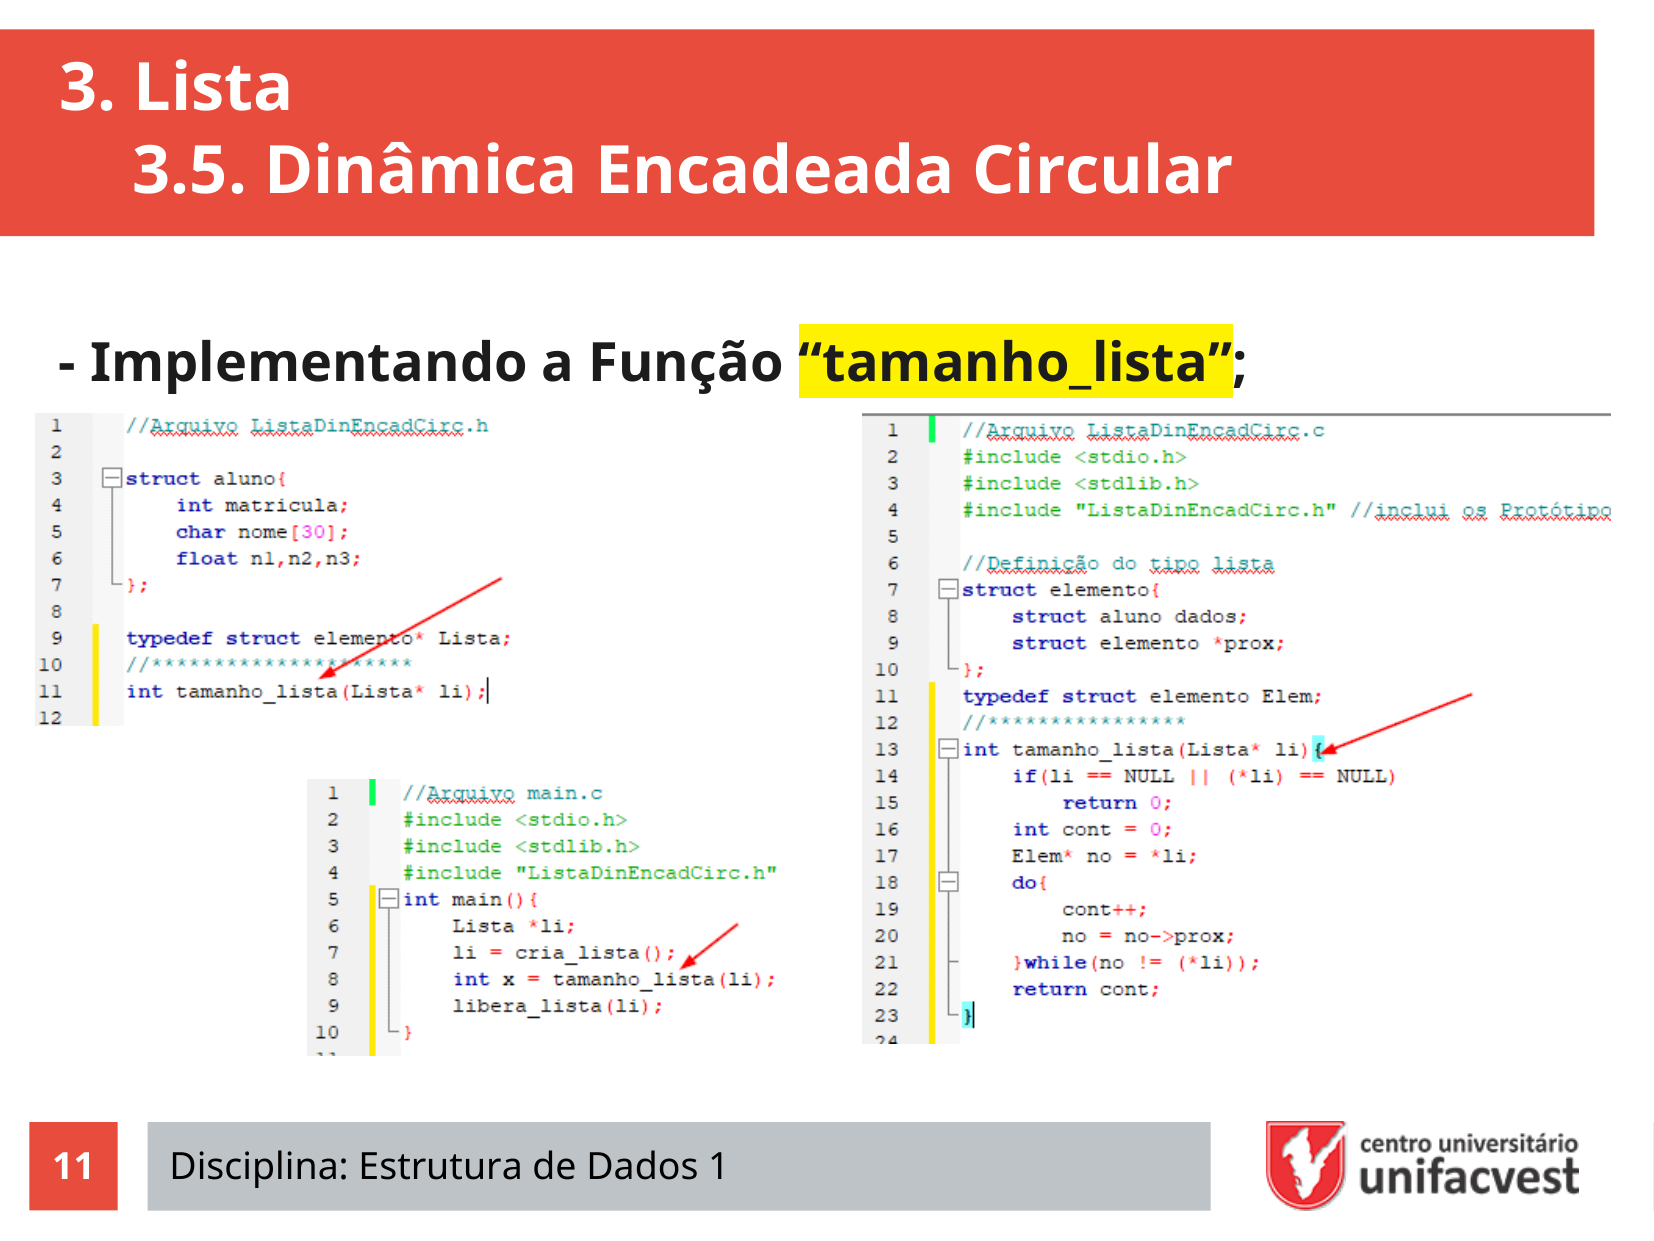

# 3. Lista 3.5. Dinâmica Encadeada Circular
- Implementando a Função “tamanho_lista”;
11
Disciplina: Estrutura de Dados 1